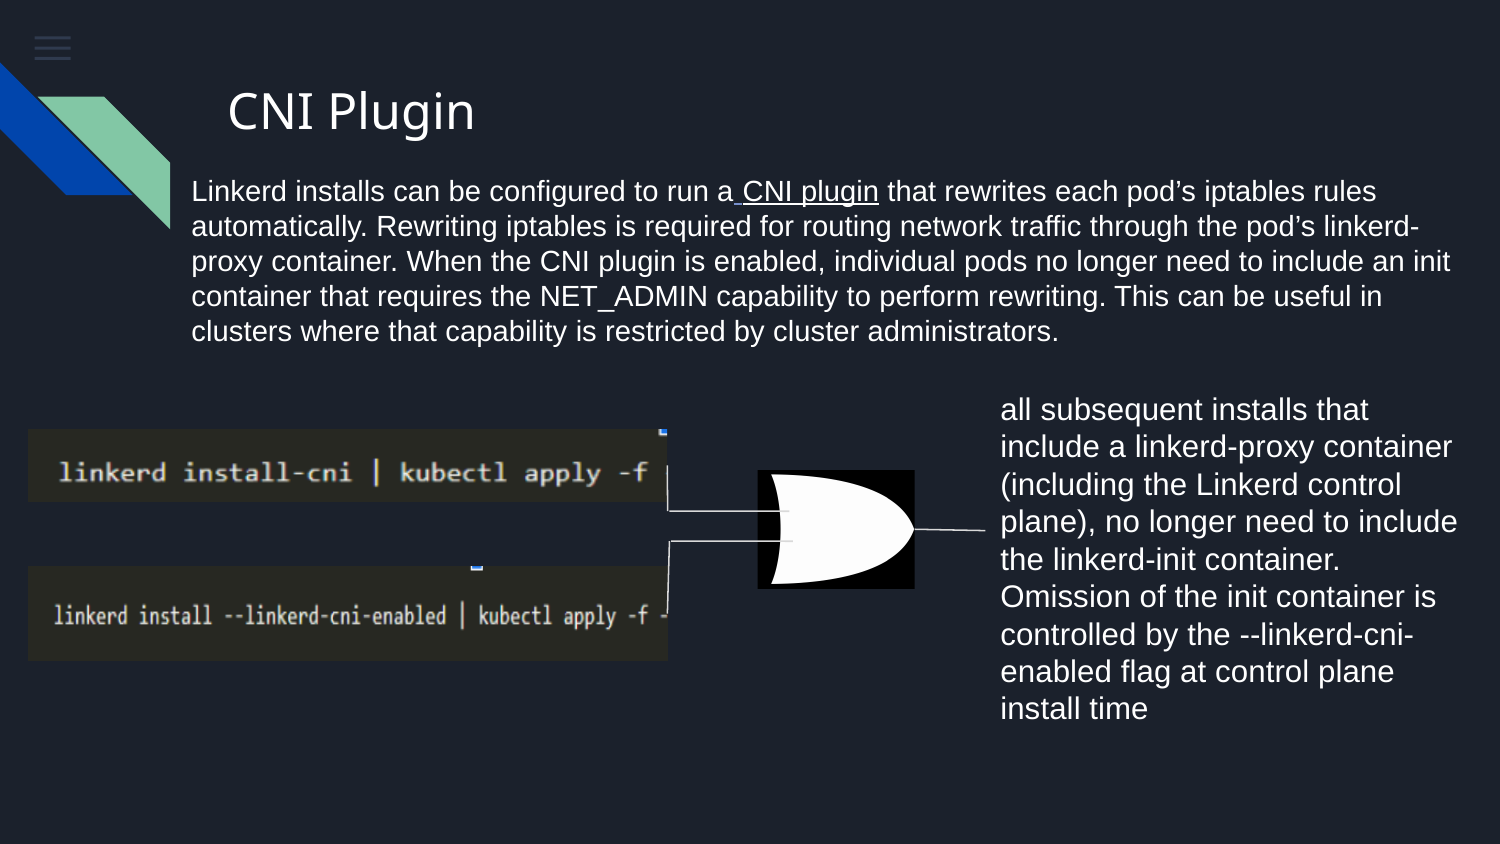

# CNI Plugin
Linkerd installs can be configured to run a CNI plugin that rewrites each pod’s iptables rules automatically. Rewriting iptables is required for routing network traffic through the pod’s linkerd-proxy container. When the CNI plugin is enabled, individual pods no longer need to include an init container that requires the NET_ADMIN capability to perform rewriting. This can be useful in clusters where that capability is restricted by cluster administrators.
all subsequent installs that include a linkerd-proxy container (including the Linkerd control plane), no longer need to include the linkerd-init container. Omission of the init container is controlled by the --linkerd-cni-enabled flag at control plane install time